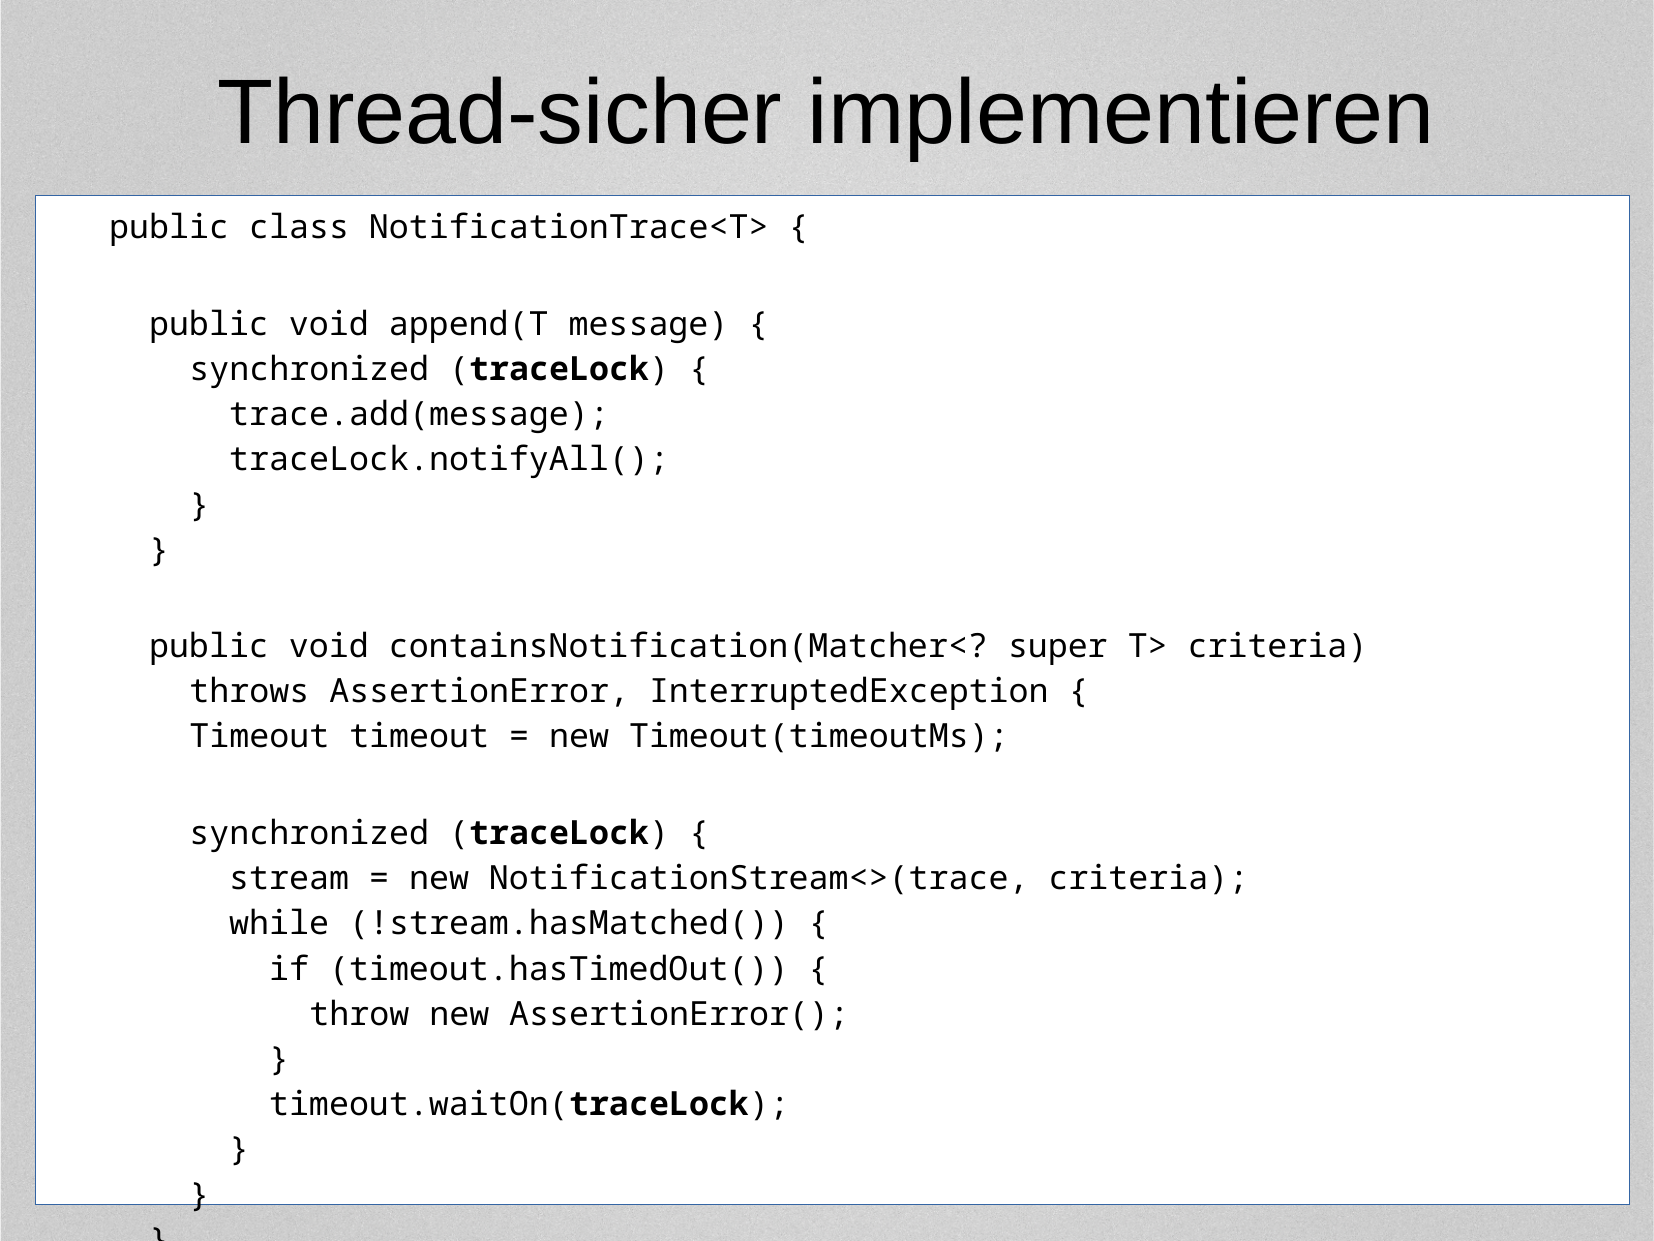

# Thread-sicher implementieren
public class NotificationTrace<T> {
 public void append(T message) {
 synchronized (traceLock) {
 trace.add(message);
 traceLock.notifyAll();
 }
 }
 public void containsNotification(Matcher<? super T> criteria)
 throws AssertionError, InterruptedException {
 Timeout timeout = new Timeout(timeoutMs);
 synchronized (traceLock) {
 stream = new NotificationStream<>(trace, criteria);
 while (!stream.hasMatched()) {
 if (timeout.hasTimedOut()) {
 throw new AssertionError();
 }
 timeout.waitOn(traceLock);
 }
 }
 }